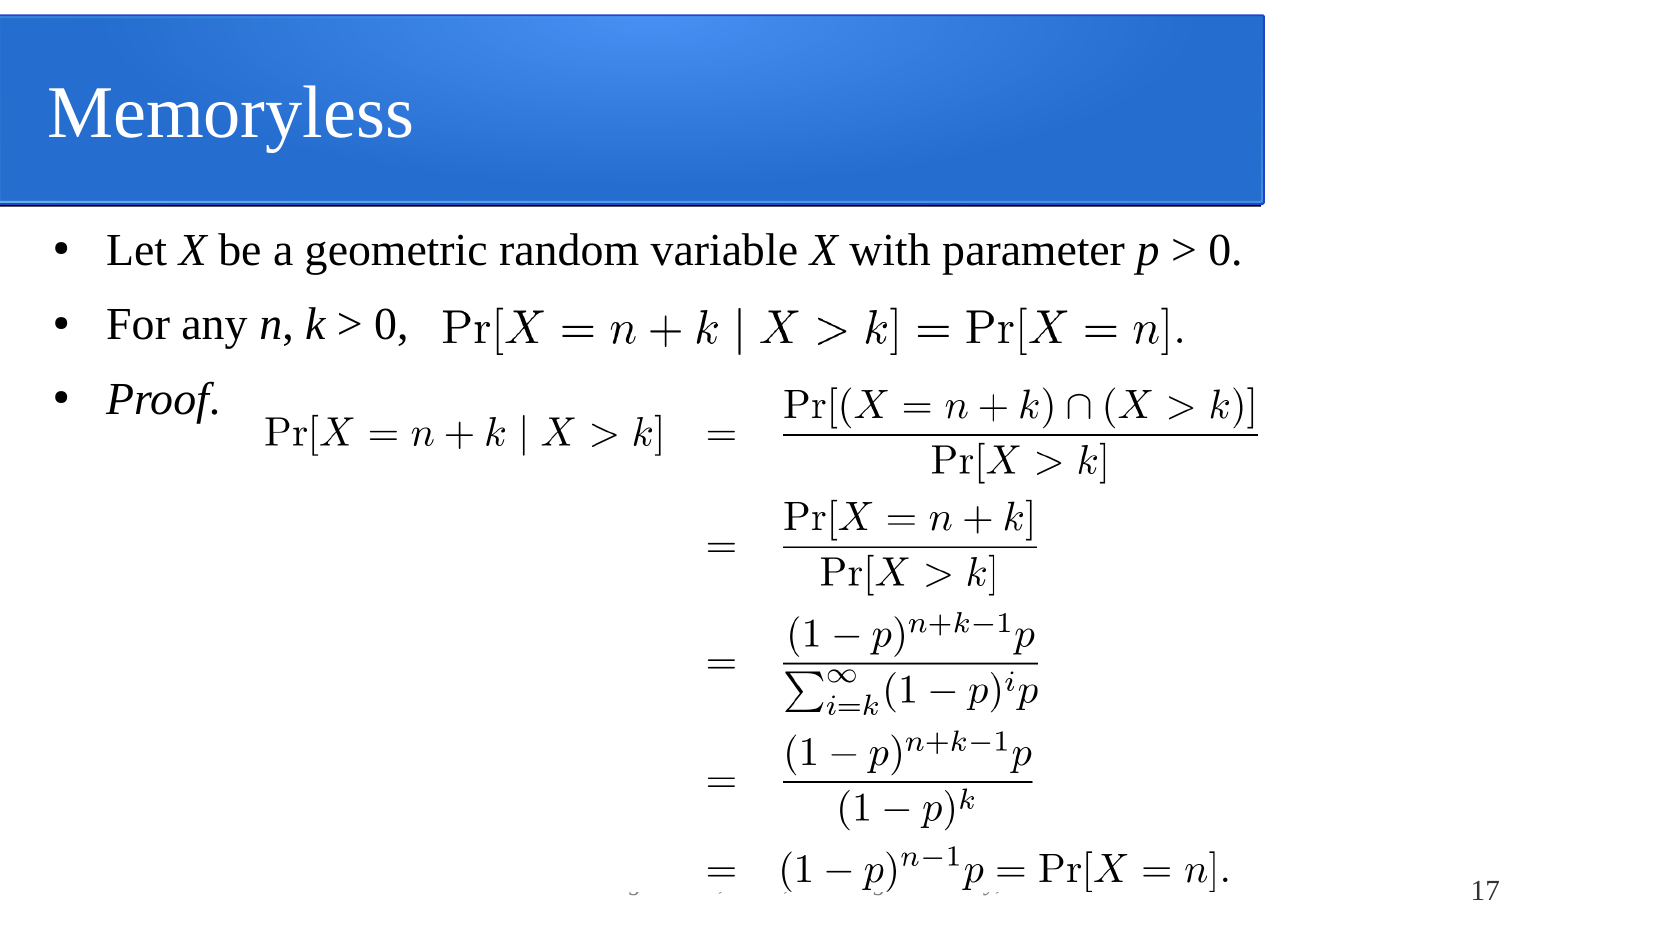

# Memoryless
Let X be a geometric random variable X with parameter p > 0.
For any n, k > 0,
Proof.
Randomized Algorithms, CSIE, Tamkang University, Taiwan
17